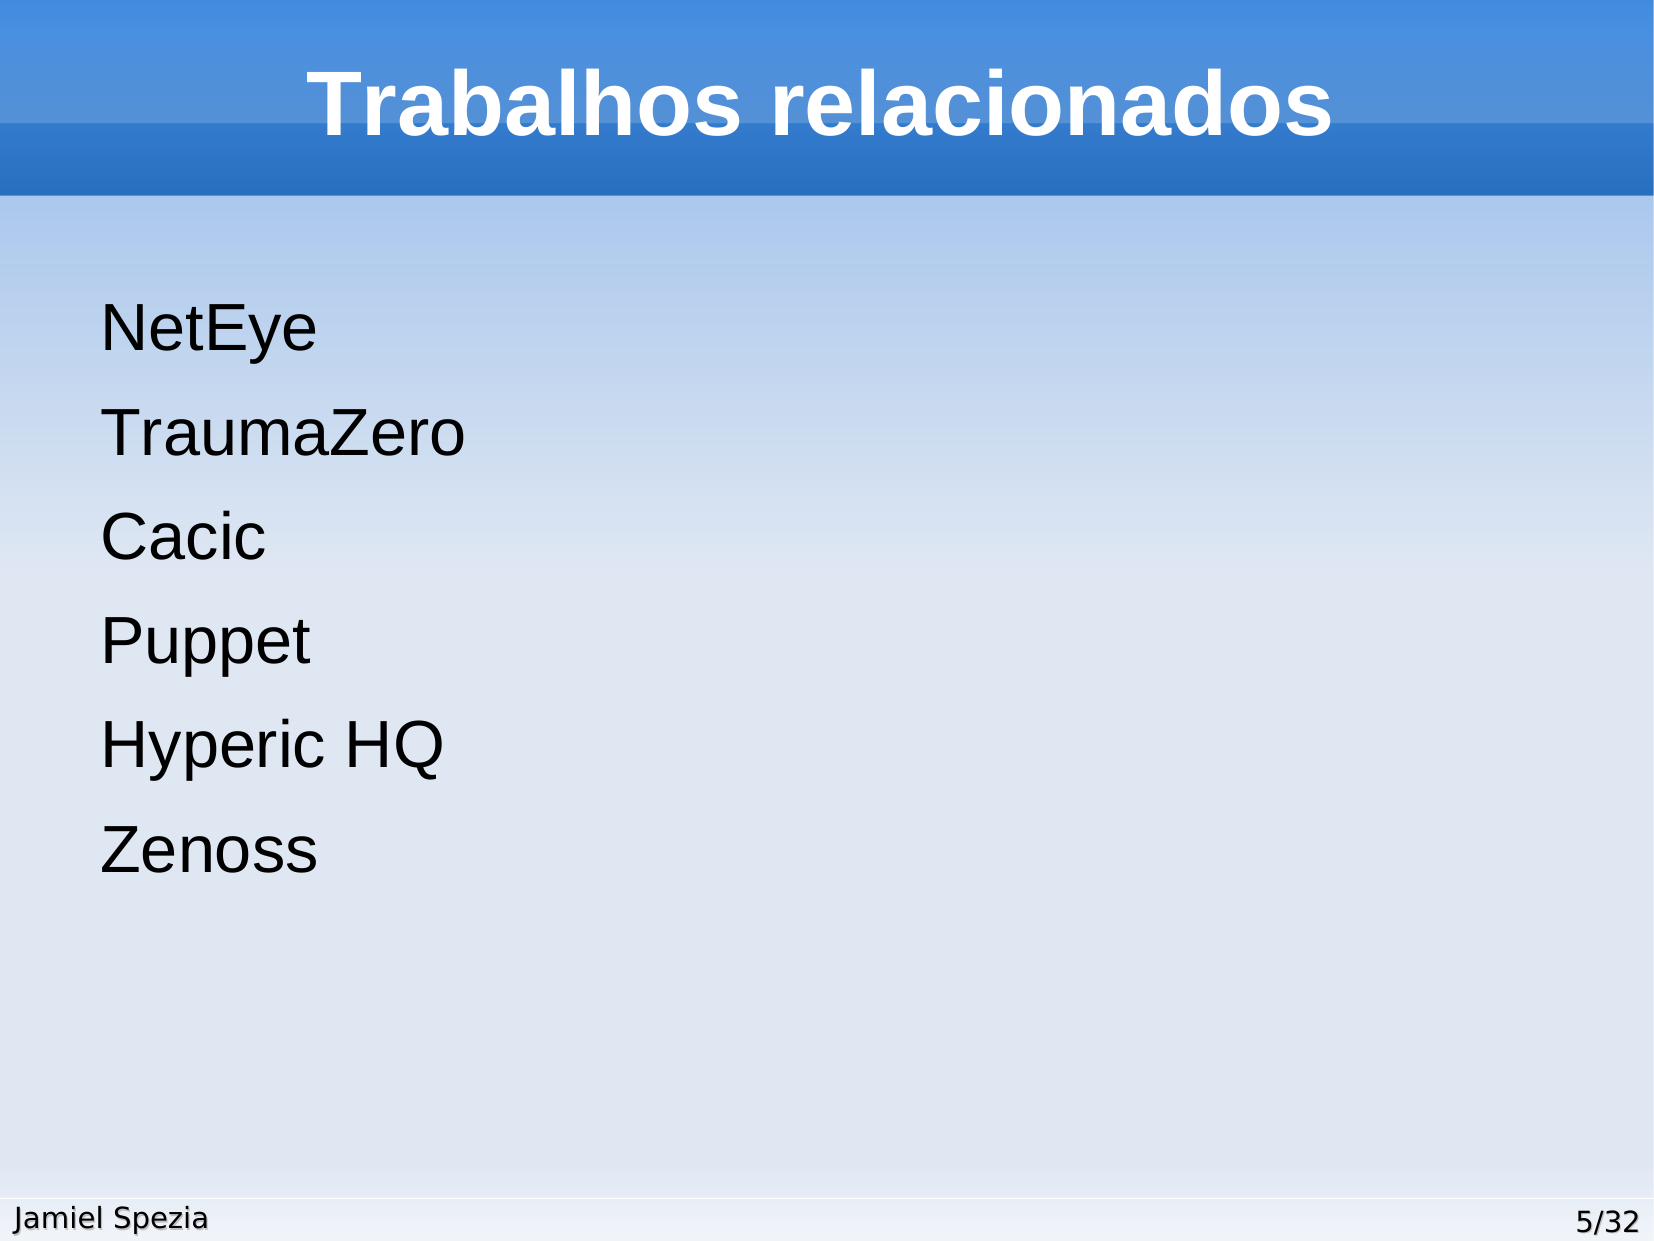

# Trabalhos relacionados
NetEye
TraumaZero
Cacic
Puppet
Hyperic HQ
Zenoss